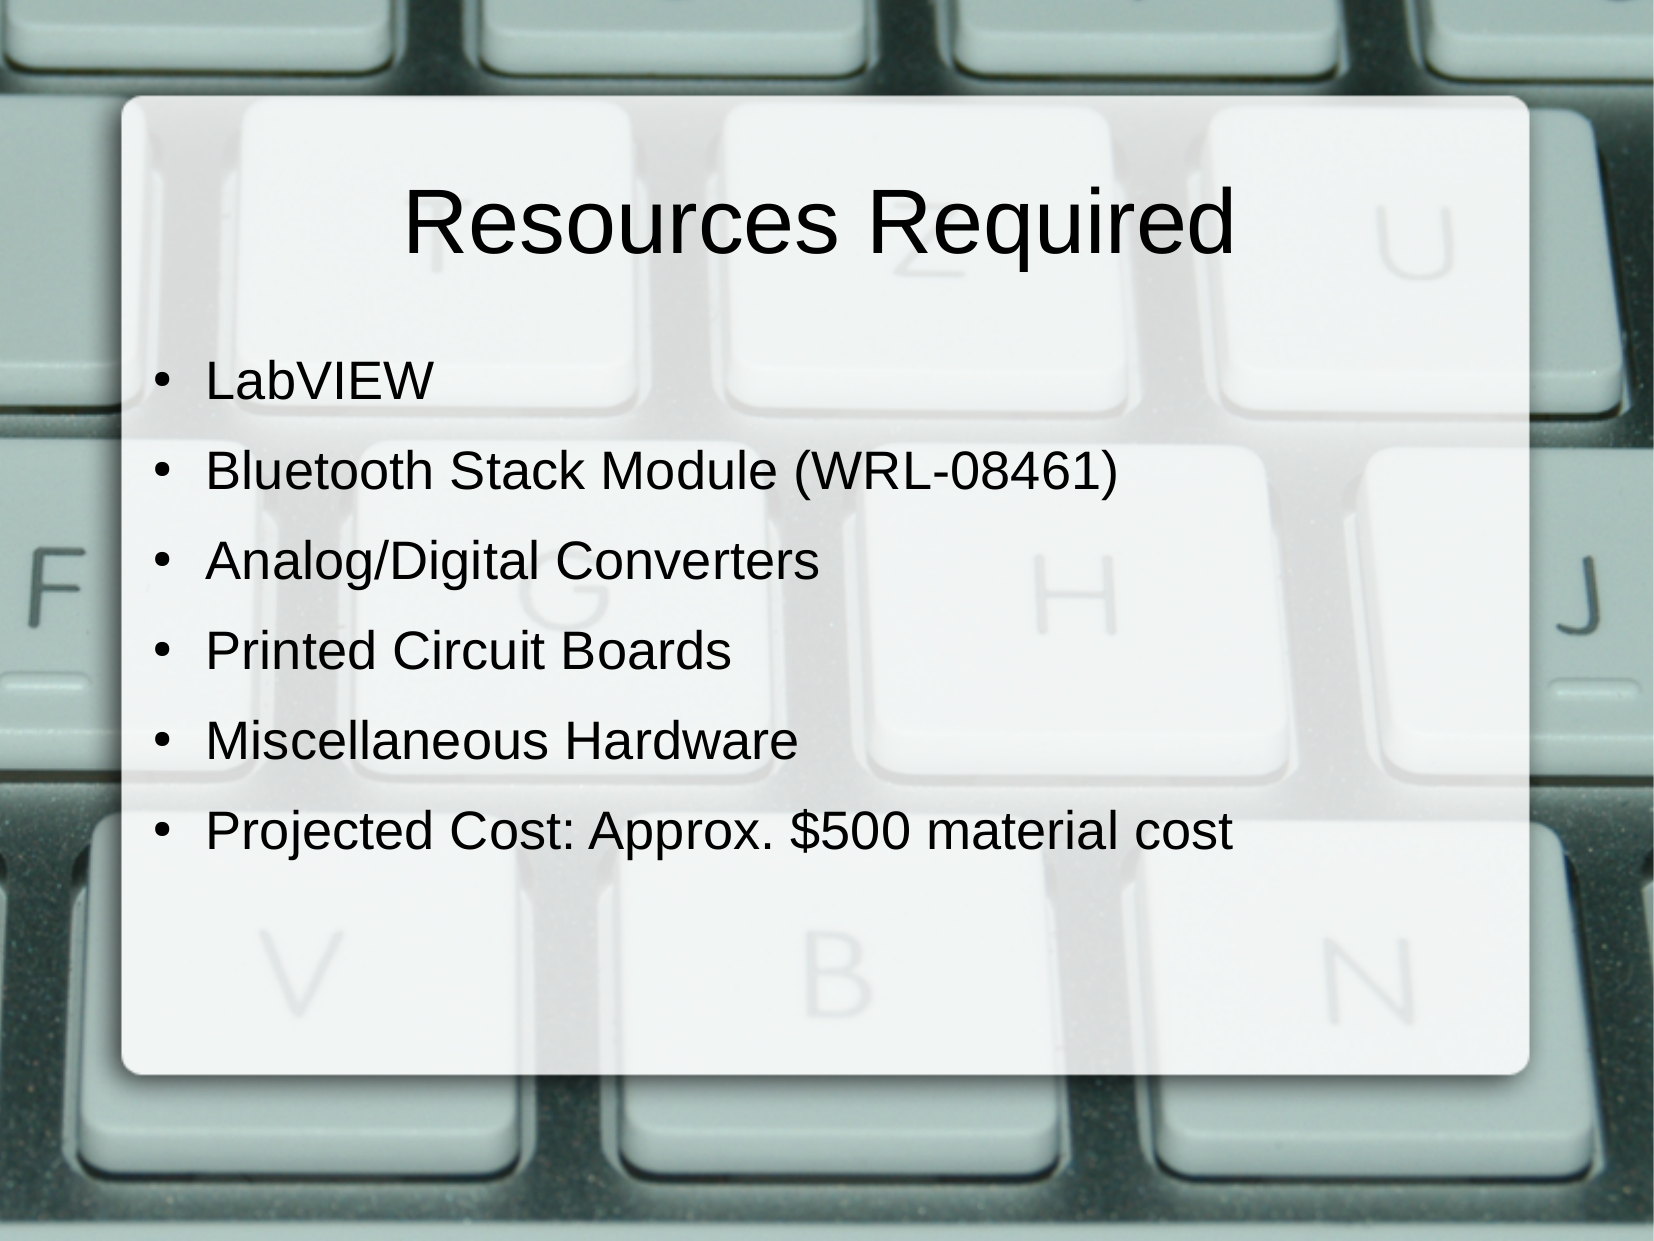

# Resources Required
LabVIEW
Bluetooth Stack Module (WRL-08461)
Analog/Digital Converters
Printed Circuit Boards
Miscellaneous Hardware
Projected Cost: Approx. $500 material cost